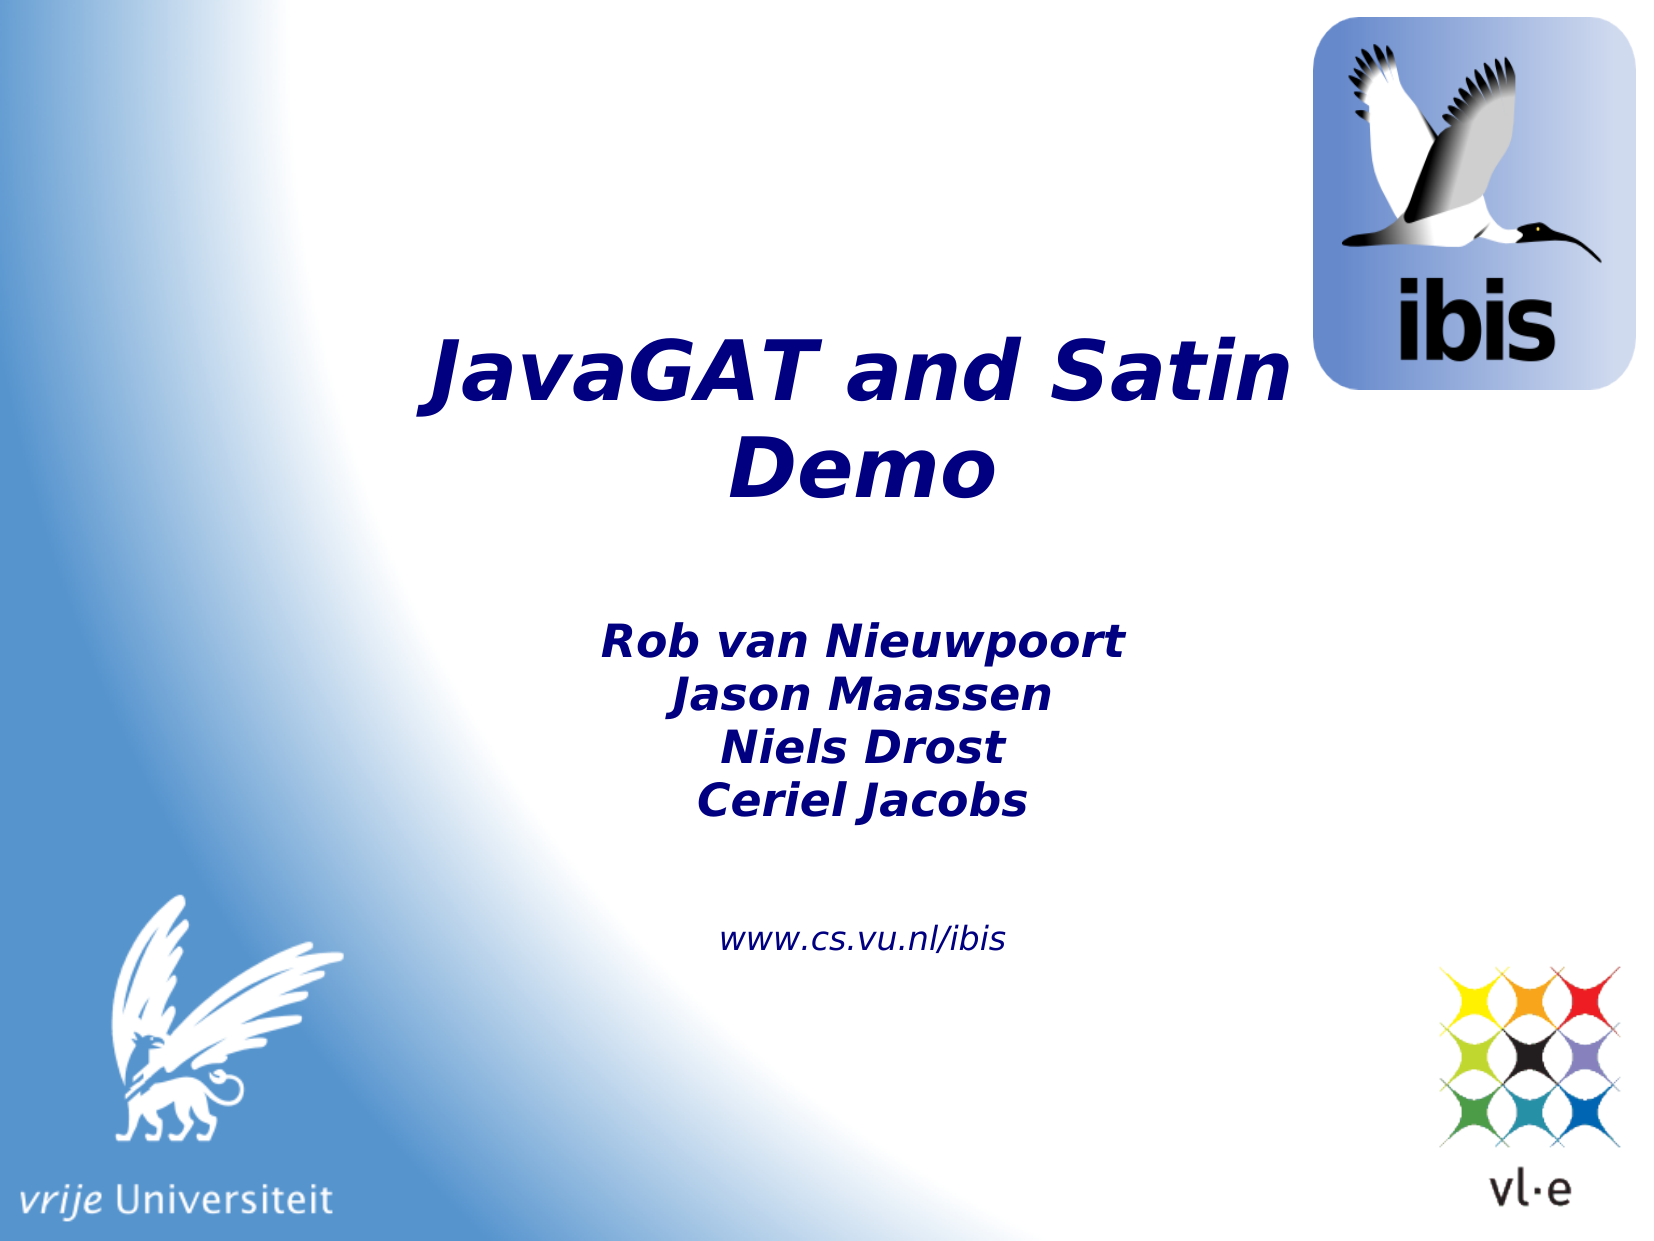

# JavaGAT and Satin Demo Rob van Nieuwpoort Jason Maassen Niels Drost Ceriel Jacobs www.cs.vu.nl/ibis